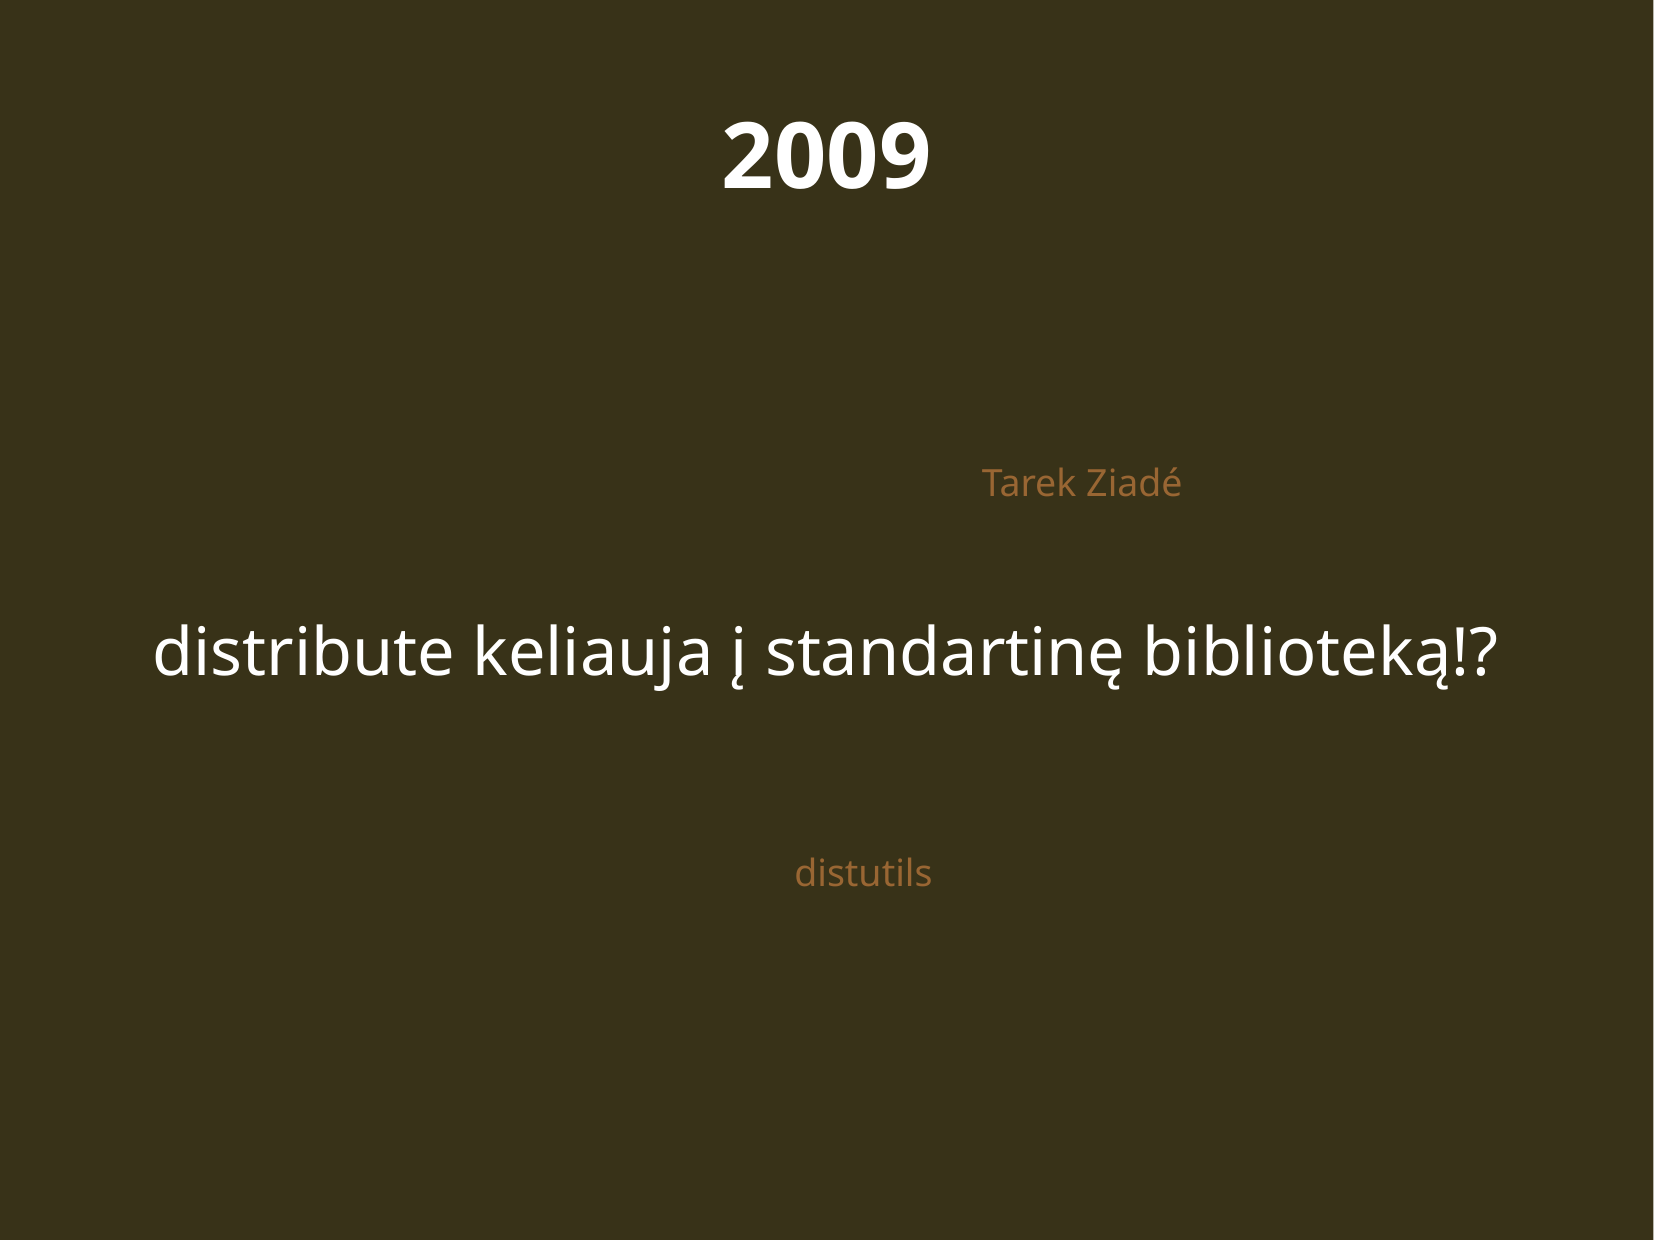

# 2009
distribute keliauja į standartinę biblioteką!?
Tarek Ziadé
distutils